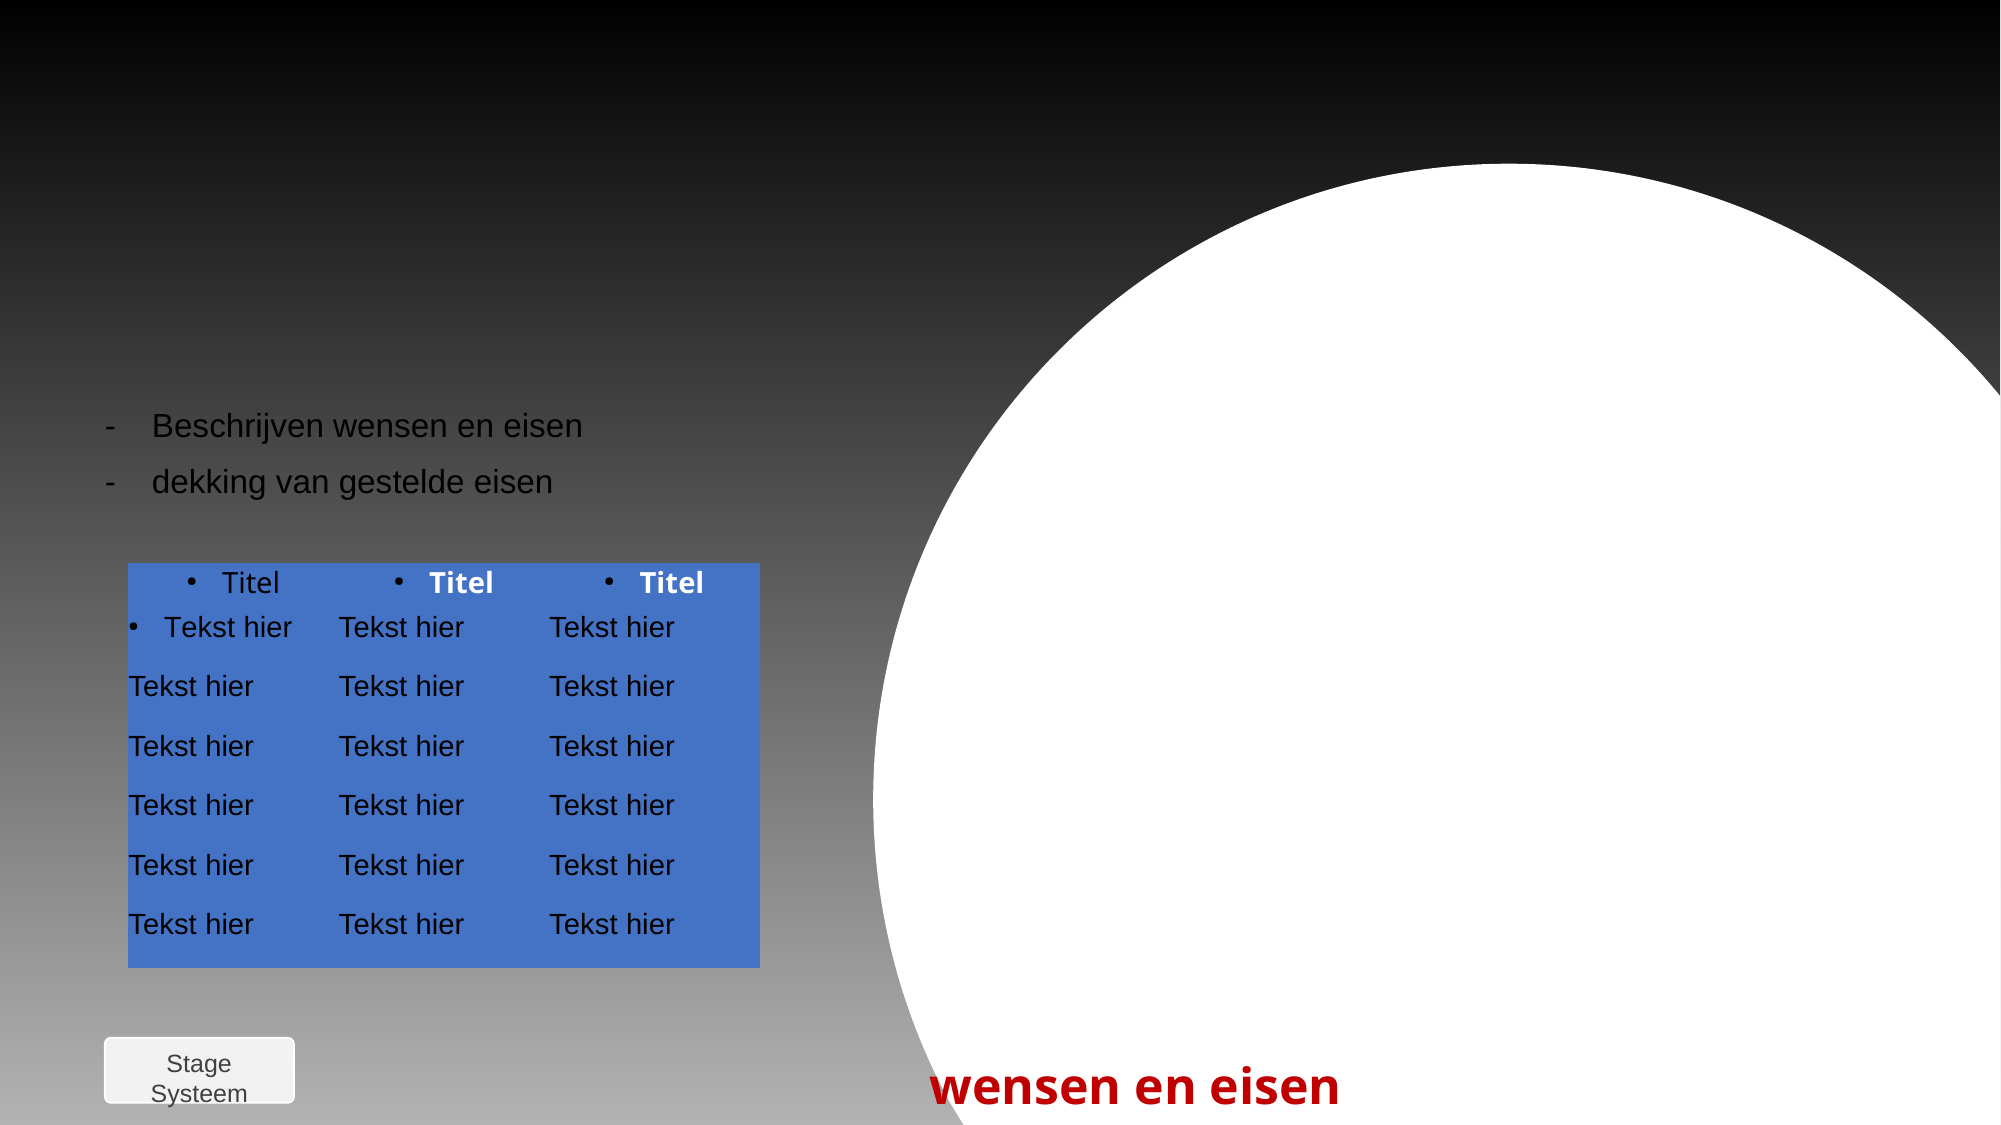

# wensen en eisen
Beschrijven wensen en eisen
dekking van gestelde eisen
| Titel | Titel | Titel |
| --- | --- | --- |
| Tekst hier | Tekst hier | Tekst hier |
| Tekst hier | Tekst hier | Tekst hier |
| Tekst hier | Tekst hier | Tekst hier |
| Tekst hier | Tekst hier | Tekst hier |
| Tekst hier | Tekst hier | Tekst hier |
| Tekst hier | Tekst hier | Tekst hier |
Stage Systeem